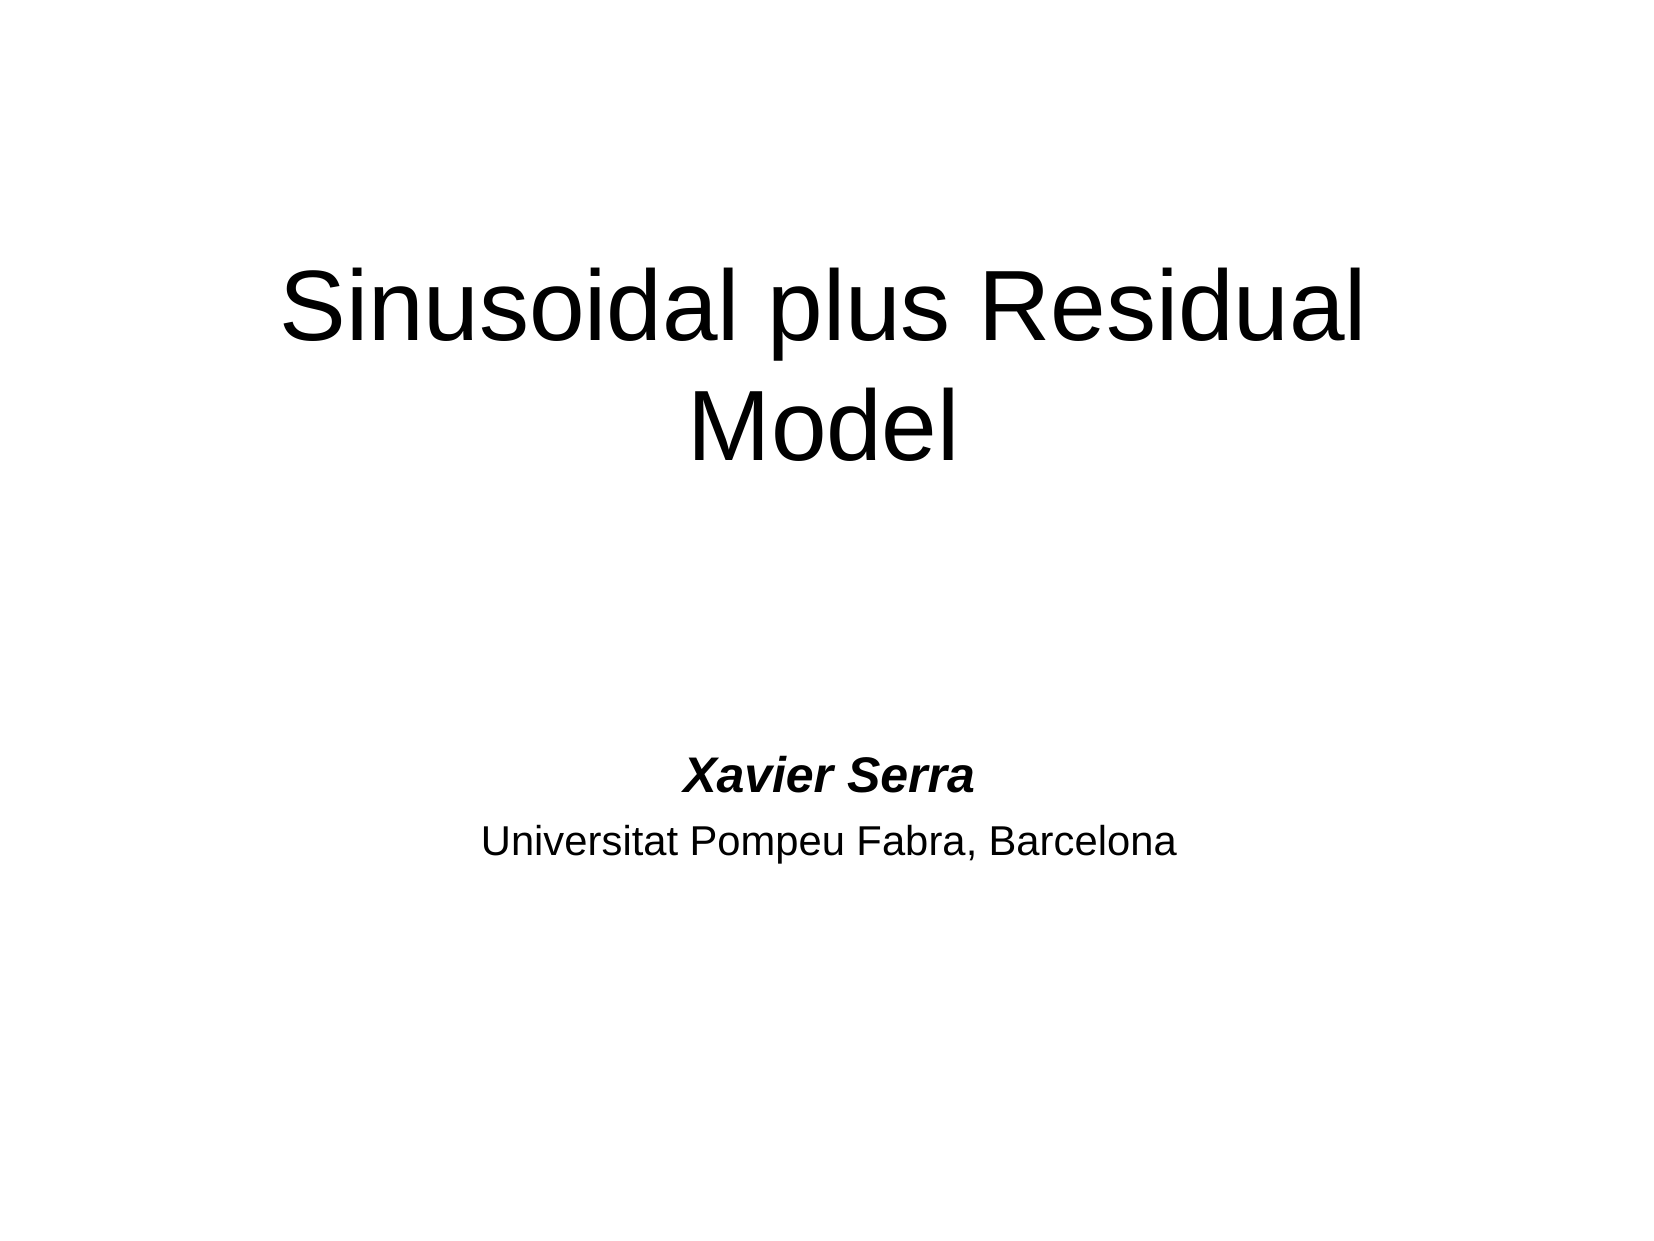

# Sinusoidal plus Residual Model
Xavier Serra
Universitat Pompeu Fabra, Barcelona